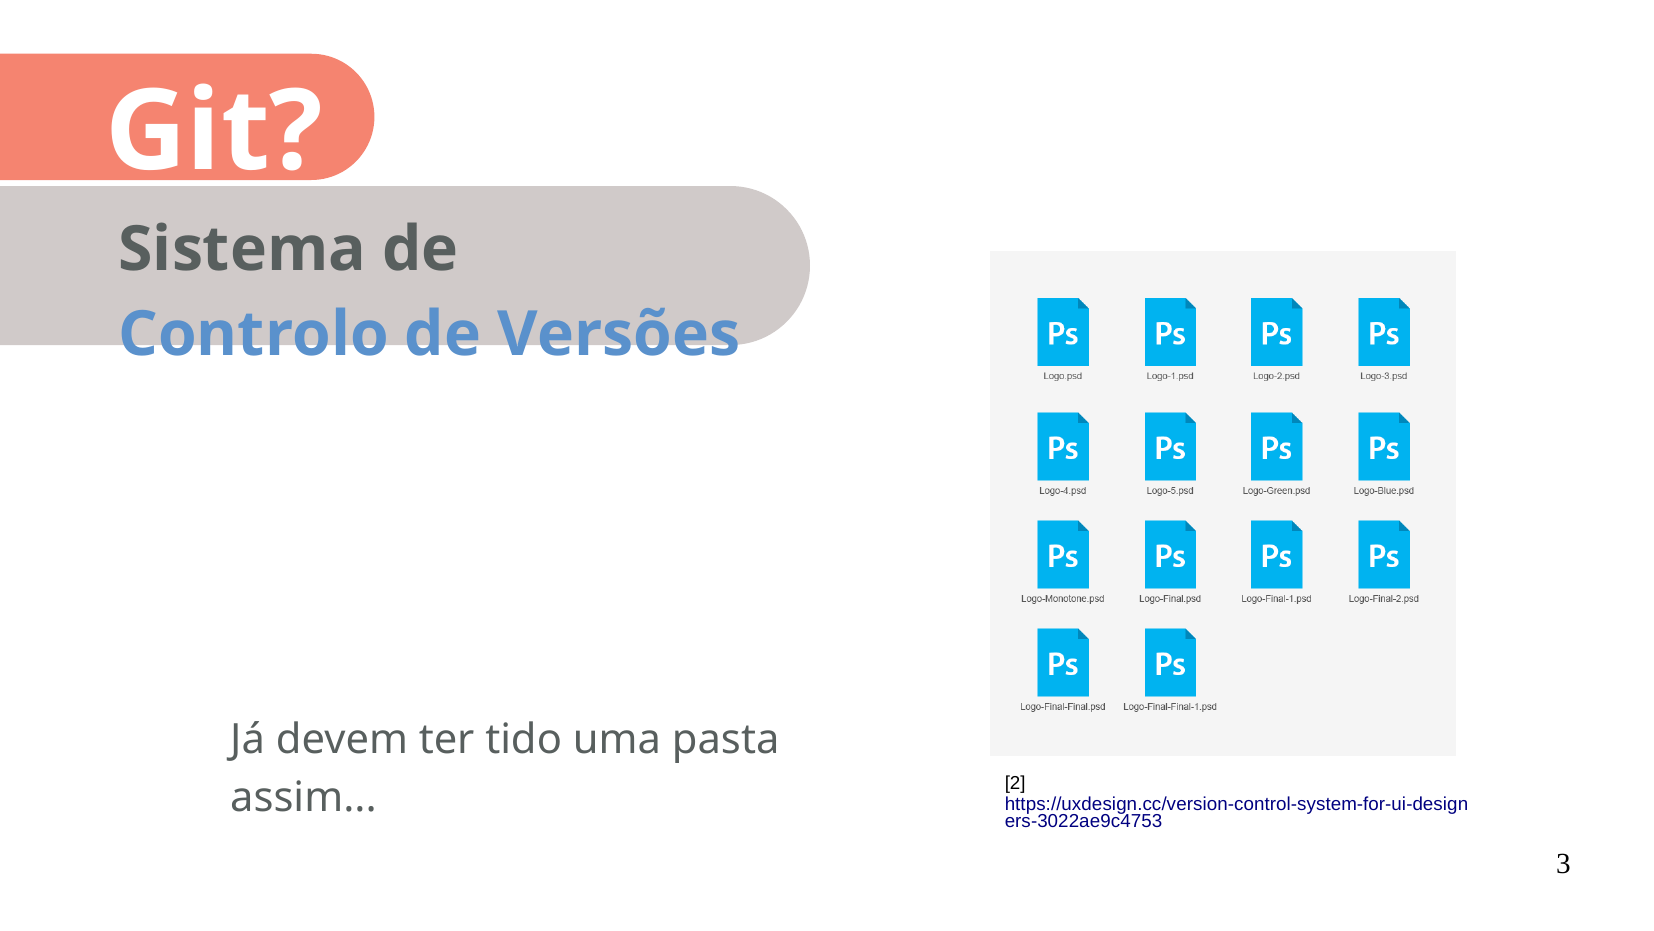

Git?
Sistema de
Controlo de Versões
#
Já devem ter tido uma pasta assim...
[2]https://uxdesign.cc/version-control-system-for-ui-designers-3022ae9c4753
3